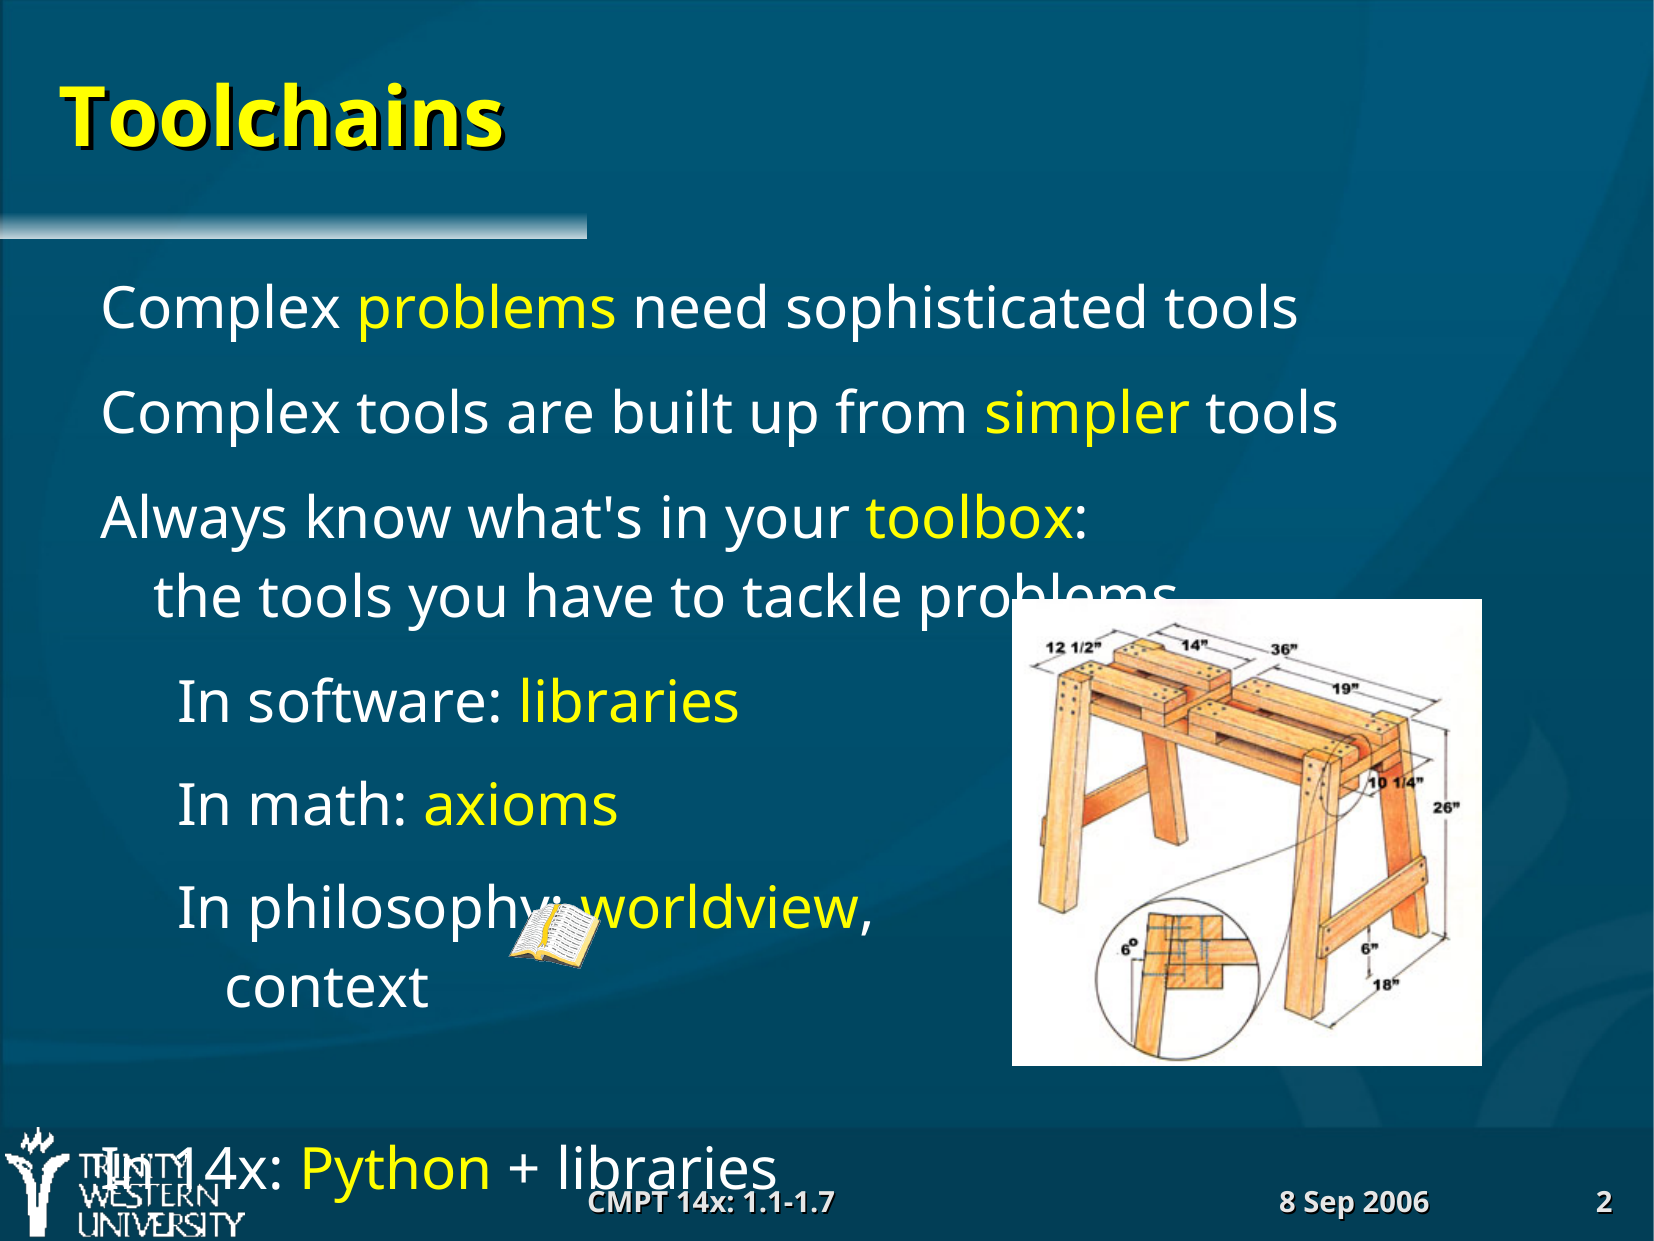

# Toolchains
Complex problems need sophisticated tools
Complex tools are built up from simpler tools
Always know what's in your toolbox:
the tools you have to tackle problems
In software: libraries
In math: axioms
In philosophy: worldview,
context
In 14x: Python + libraries
CMPT 14x: 1.1-1.7
8 Sep 2006
2